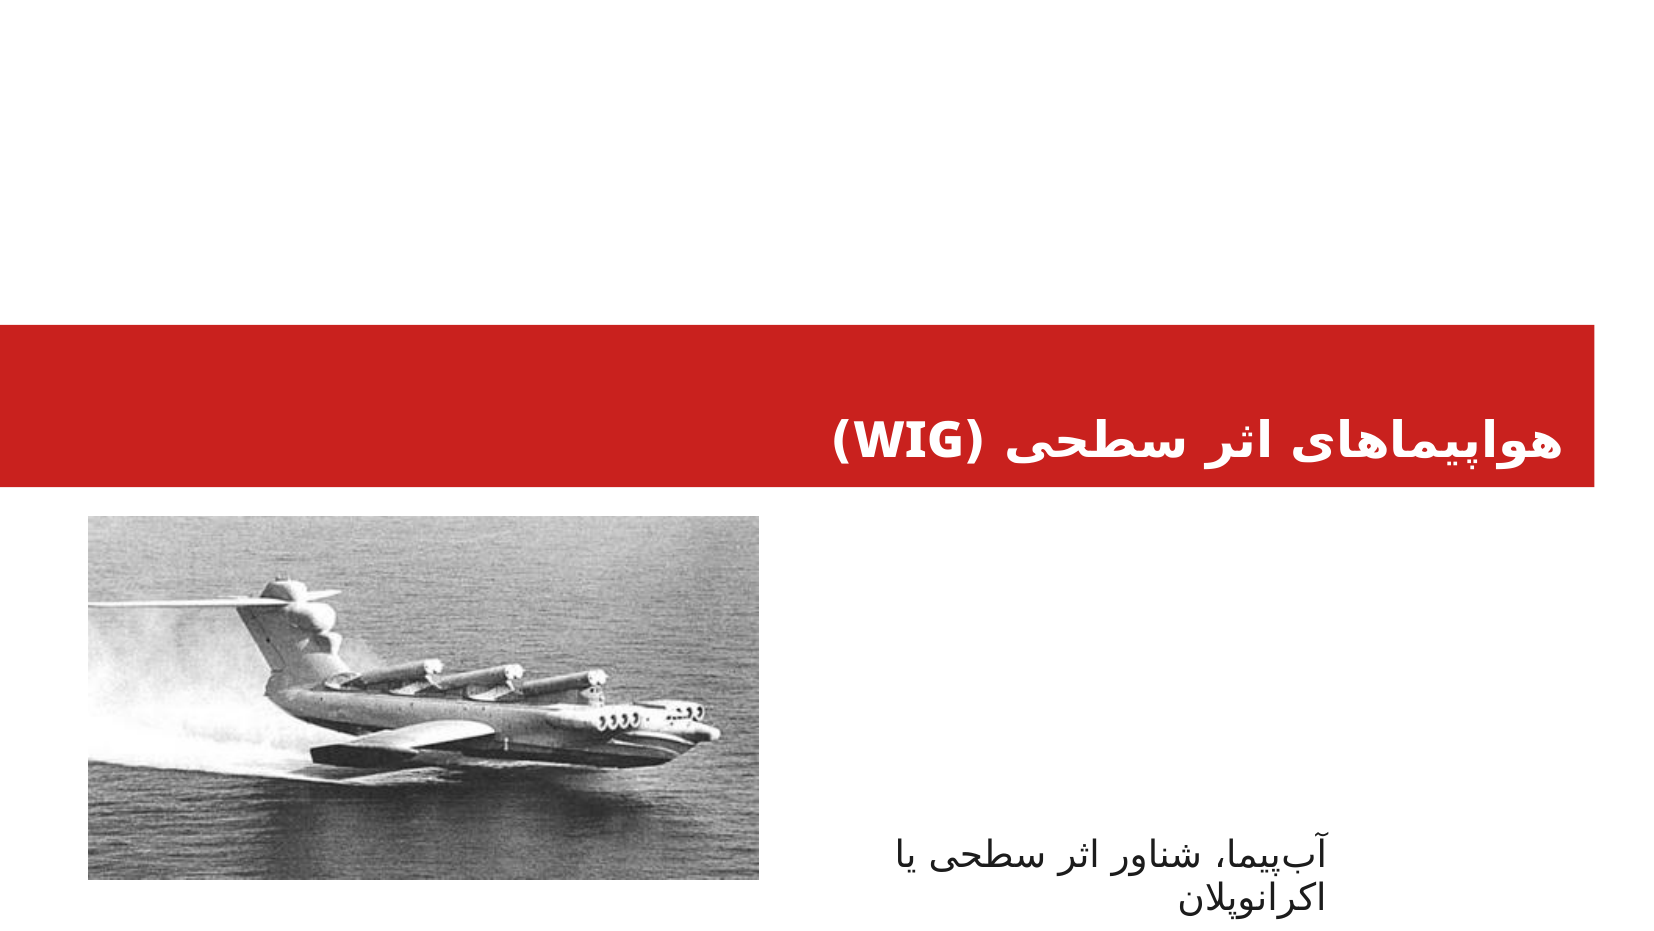

# هواپیماهای اثر سطحی (WIG)
آب‌پیما، شناور اثر سطحی یا اکرانوپلان